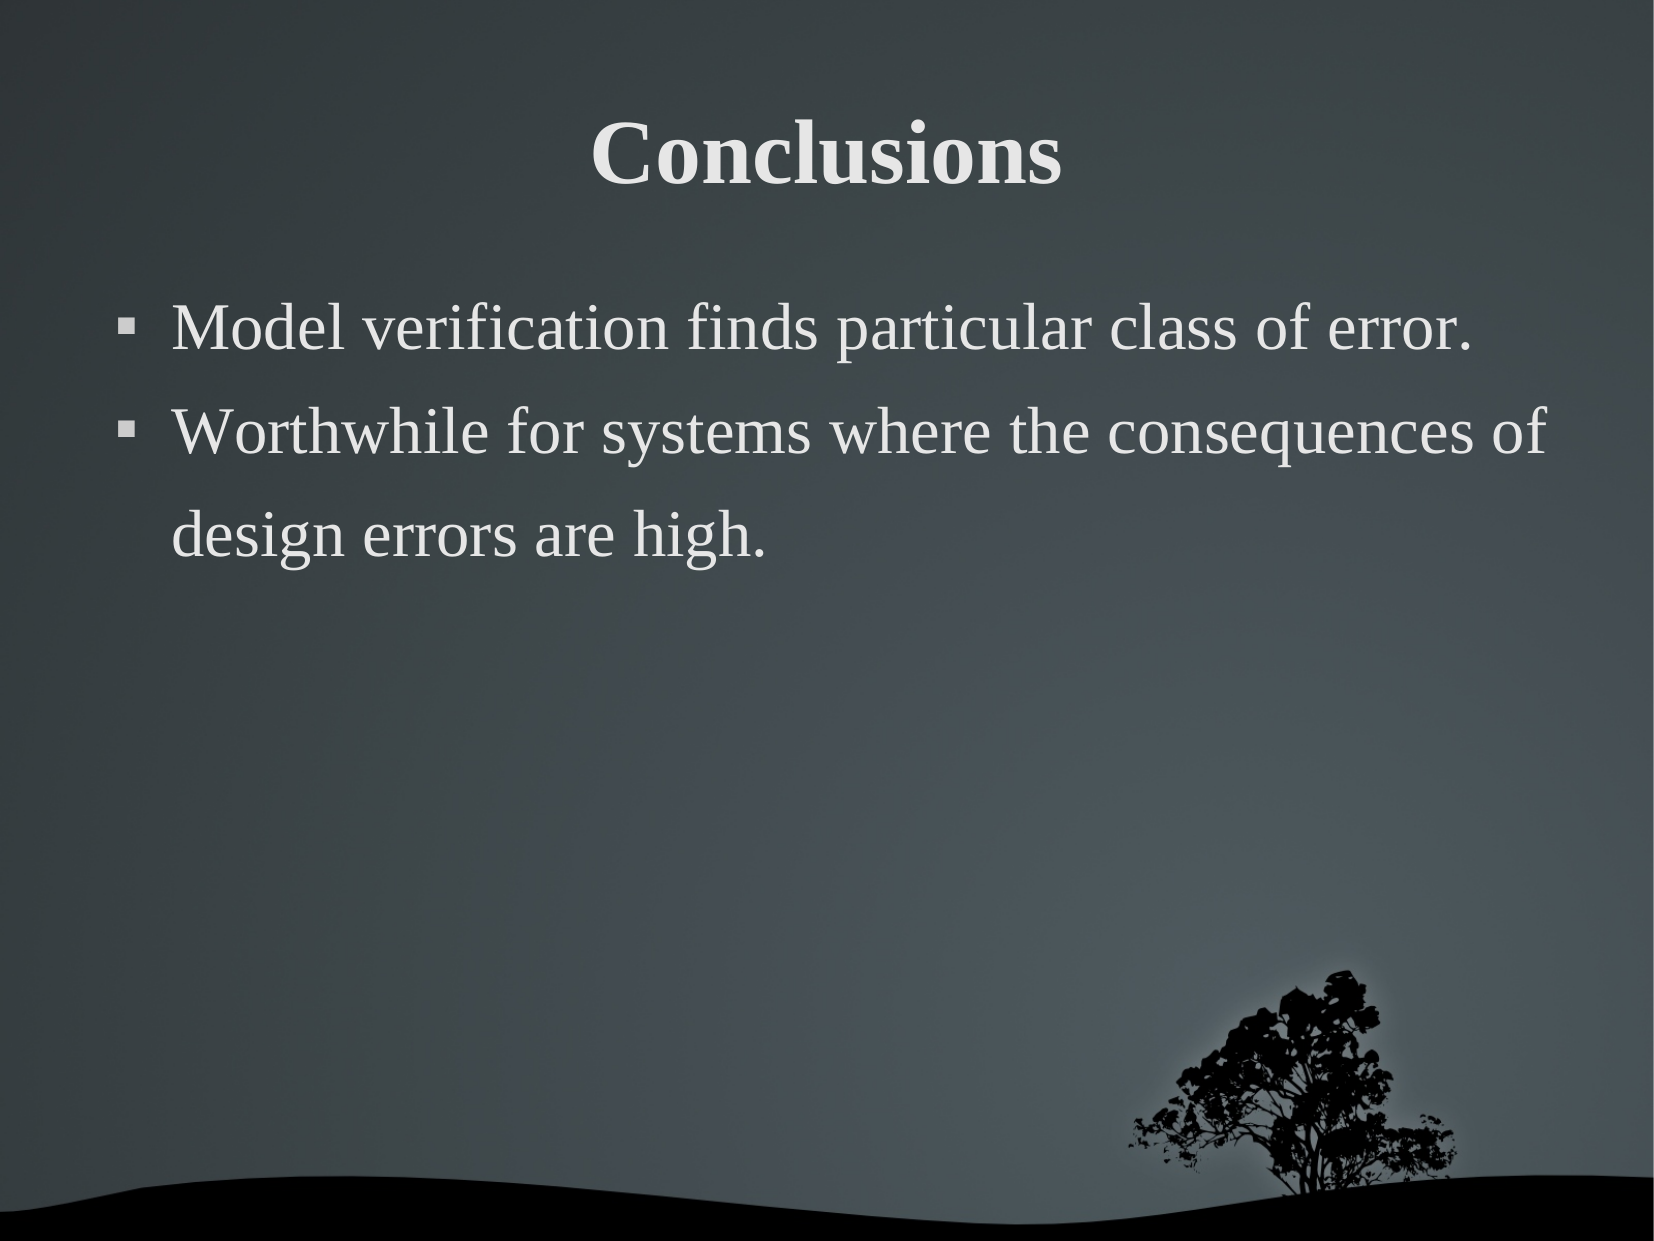

# Conclusions
Model verification finds particular class of error.
Worthwhile for systems where the consequences of
design errors are high.